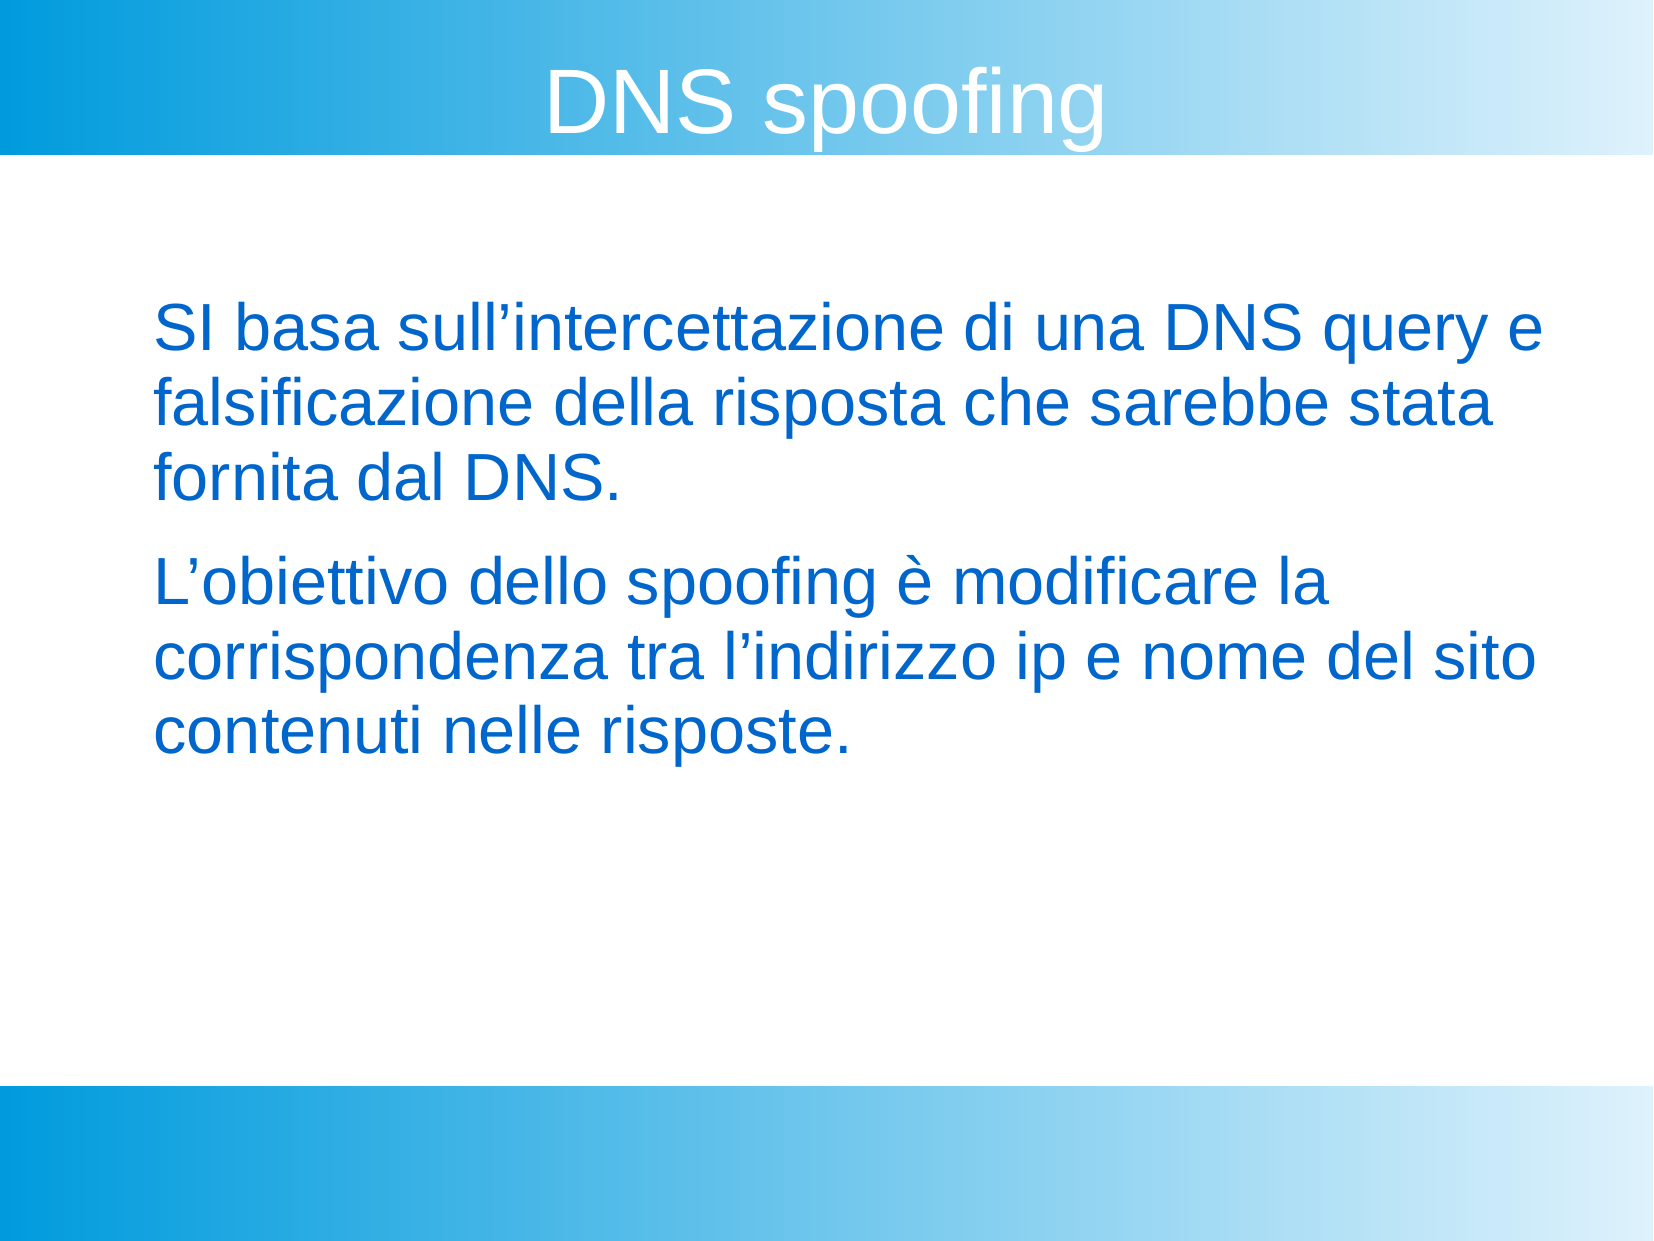

# DNS spoofing
SI basa sull’intercettazione di una DNS query e falsificazione della risposta che sarebbe stata fornita dal DNS.
L’obiettivo dello spoofing è modificare la corrispondenza tra l’indirizzo ip e nome del sito contenuti nelle risposte.